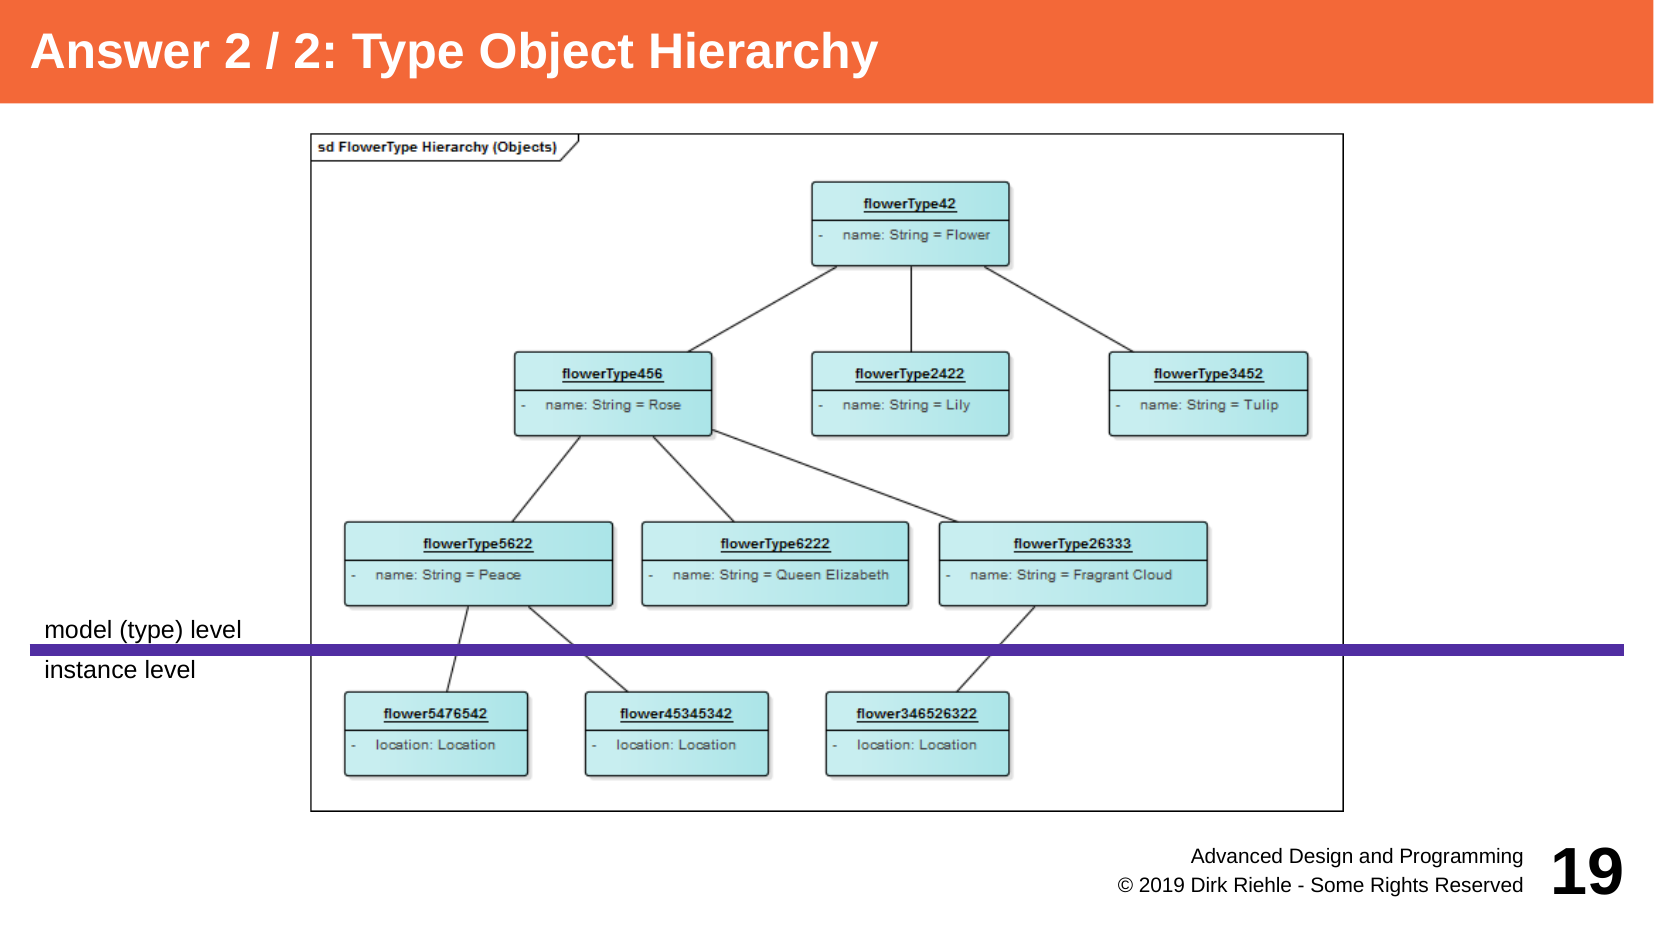

# Answer 2 / 2: Type Object Hierarchy
model (type) level
instance level
Advanced Design and Programming
19
© 2019 Dirk Riehle - Some Rights Reserved